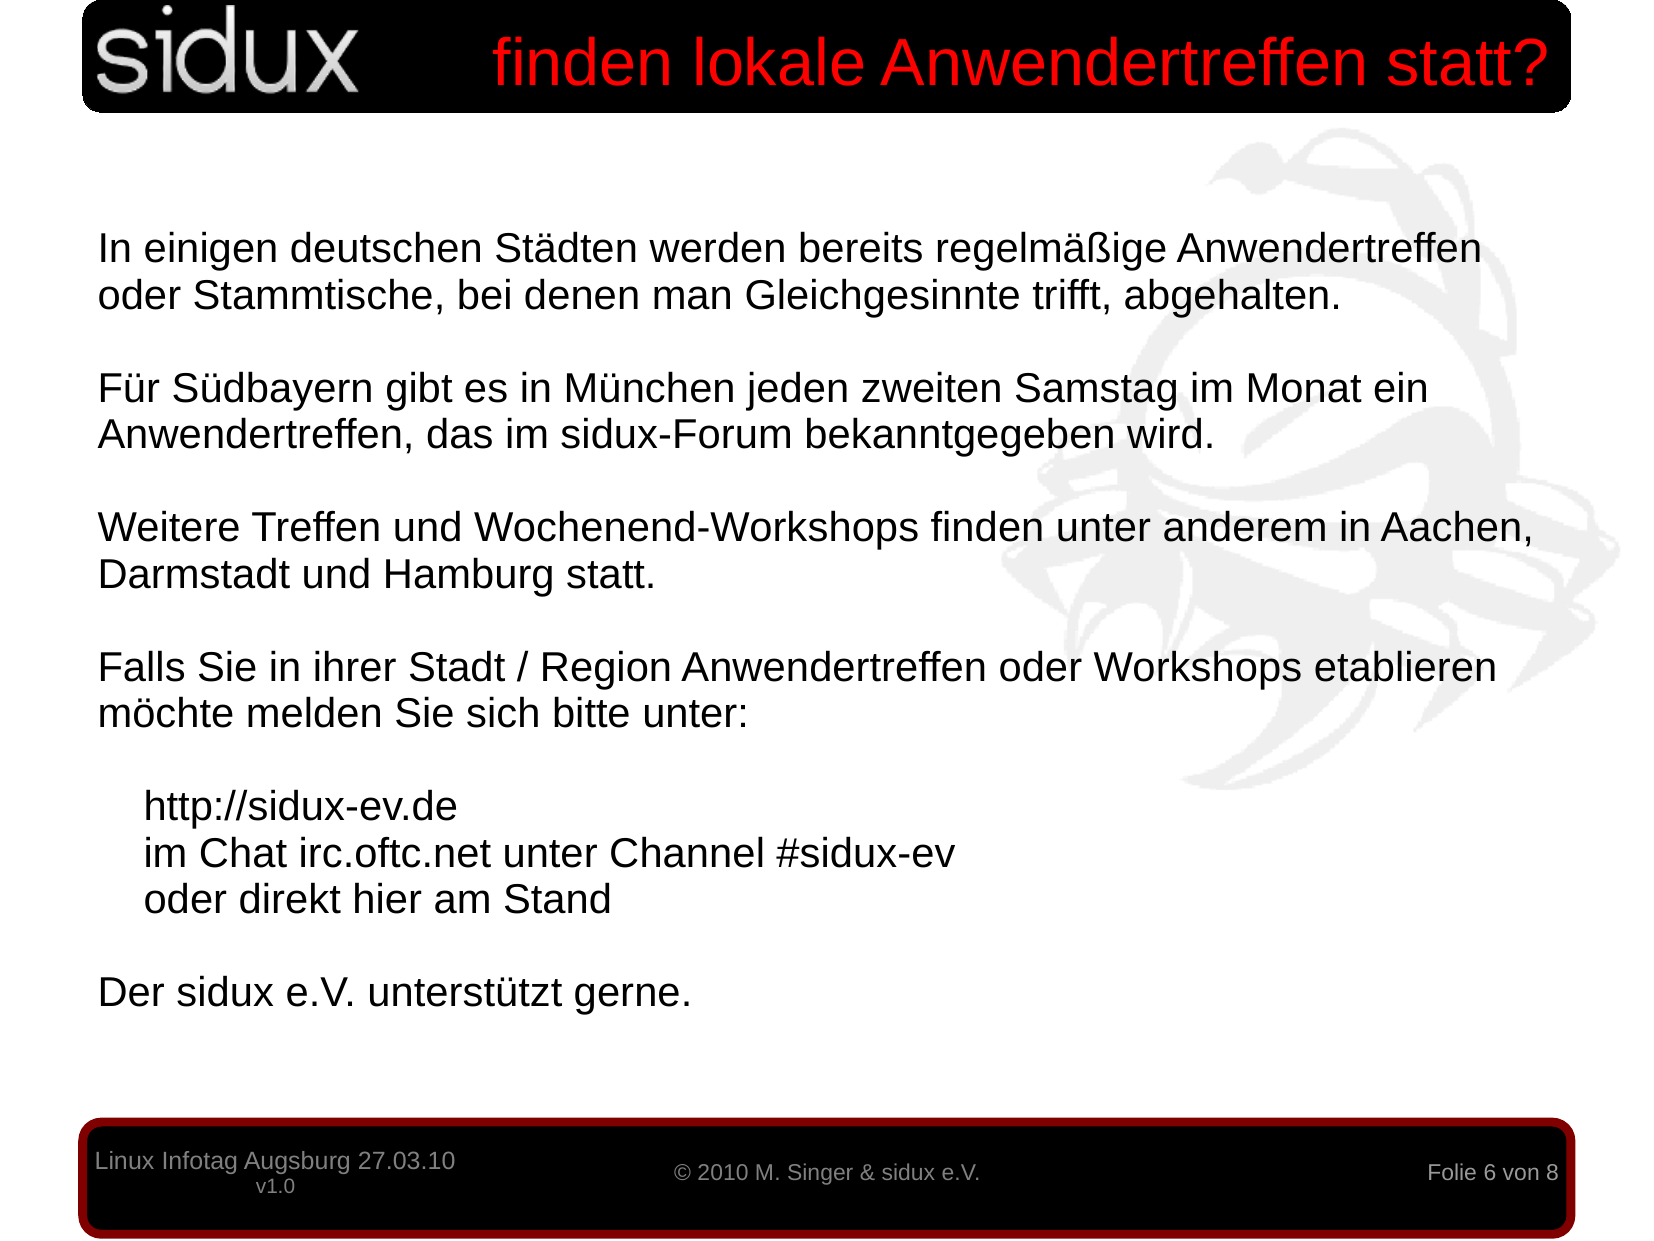

finden lokale Anwendertreffen statt?
In einigen deutschen Städten werden bereits regelmäßige Anwendertreffen oder Stammtische, bei denen man Gleichgesinnte trifft, abgehalten.
Für Südbayern gibt es in München jeden zweiten Samstag im Monat ein Anwendertreffen, das im sidux-Forum bekanntgegeben wird.
Weitere Treffen und Wochenend-Workshops finden unter anderem in Aachen, Darmstadt und Hamburg statt.
Falls Sie in ihrer Stadt / Region Anwendertreffen oder Workshops etablieren möchte melden Sie sich bitte unter:
	http://sidux-ev.de
	im Chat irc.oftc.net unter Channel #sidux-ev
	oder direkt hier am Stand
Der sidux e.V. unterstützt gerne.